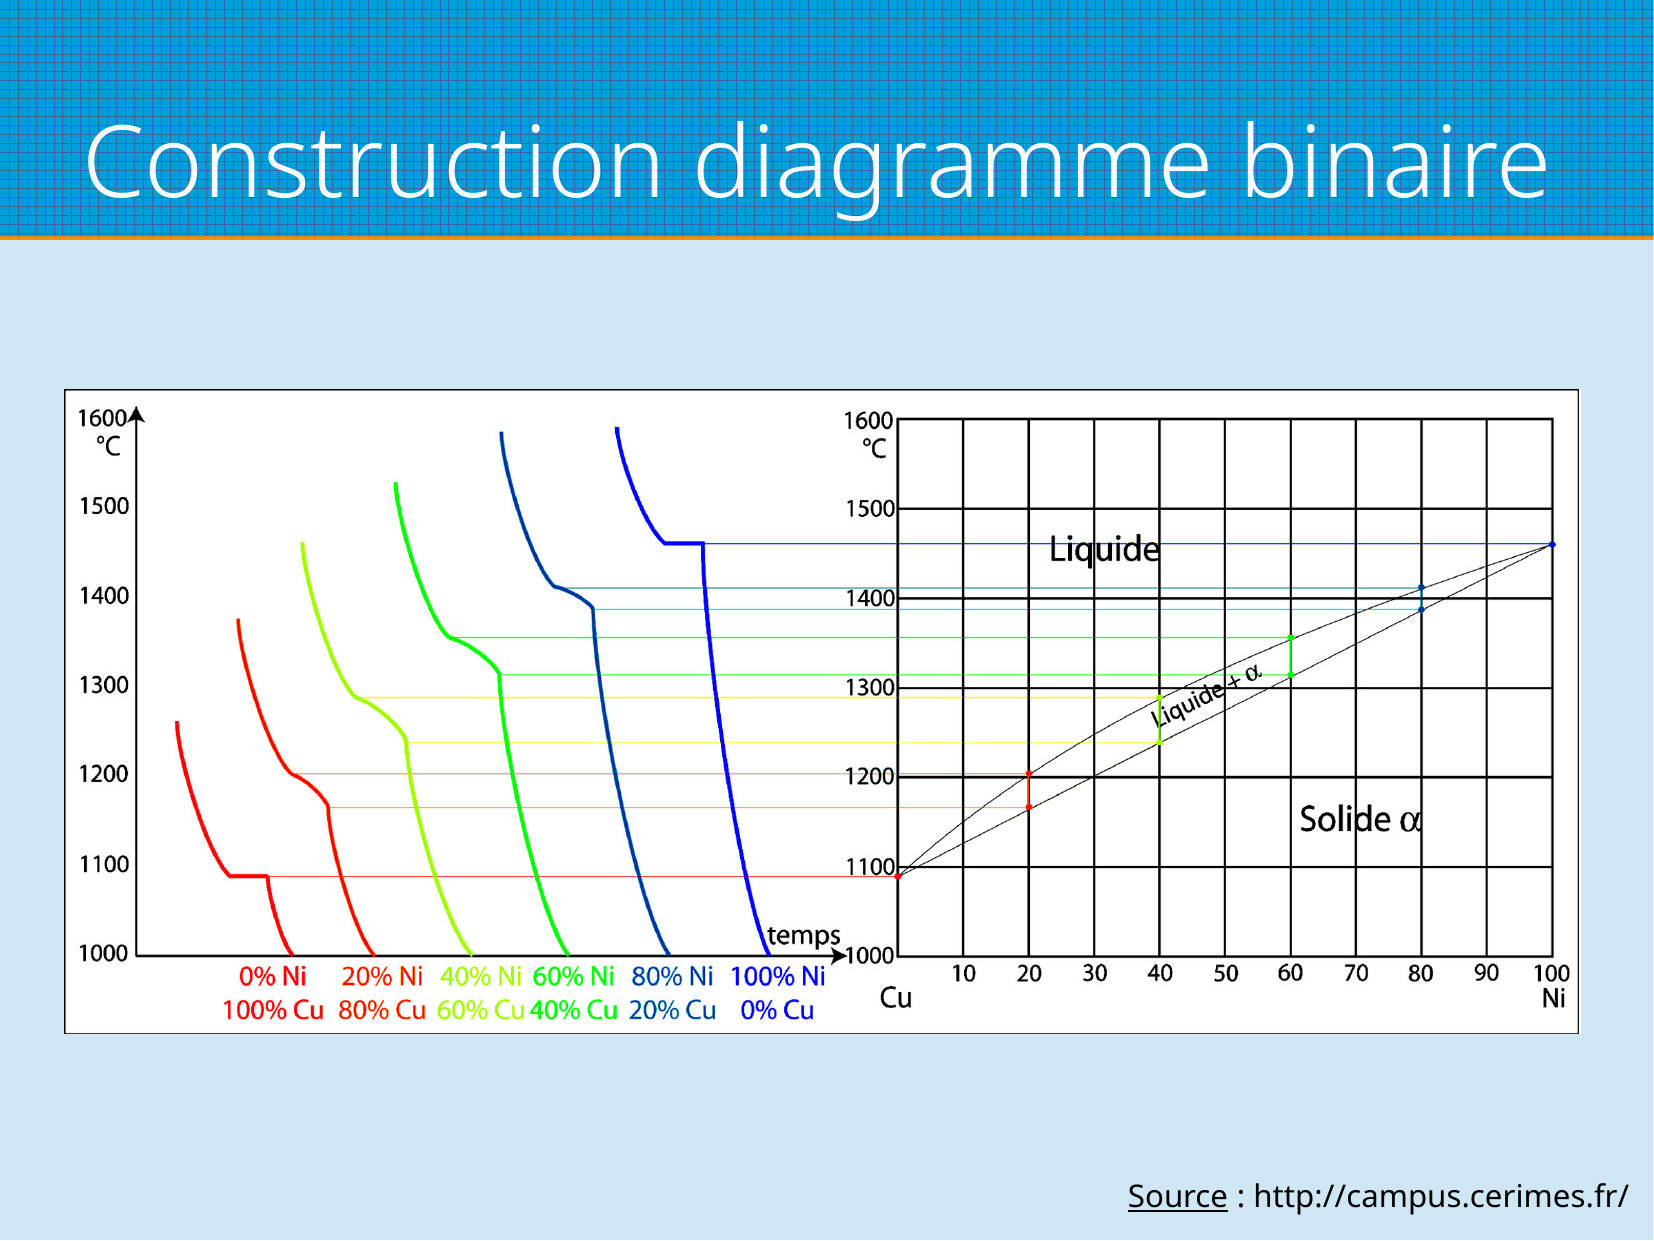

# Construction diagramme binaire
Source : http://campus.cerimes.fr/